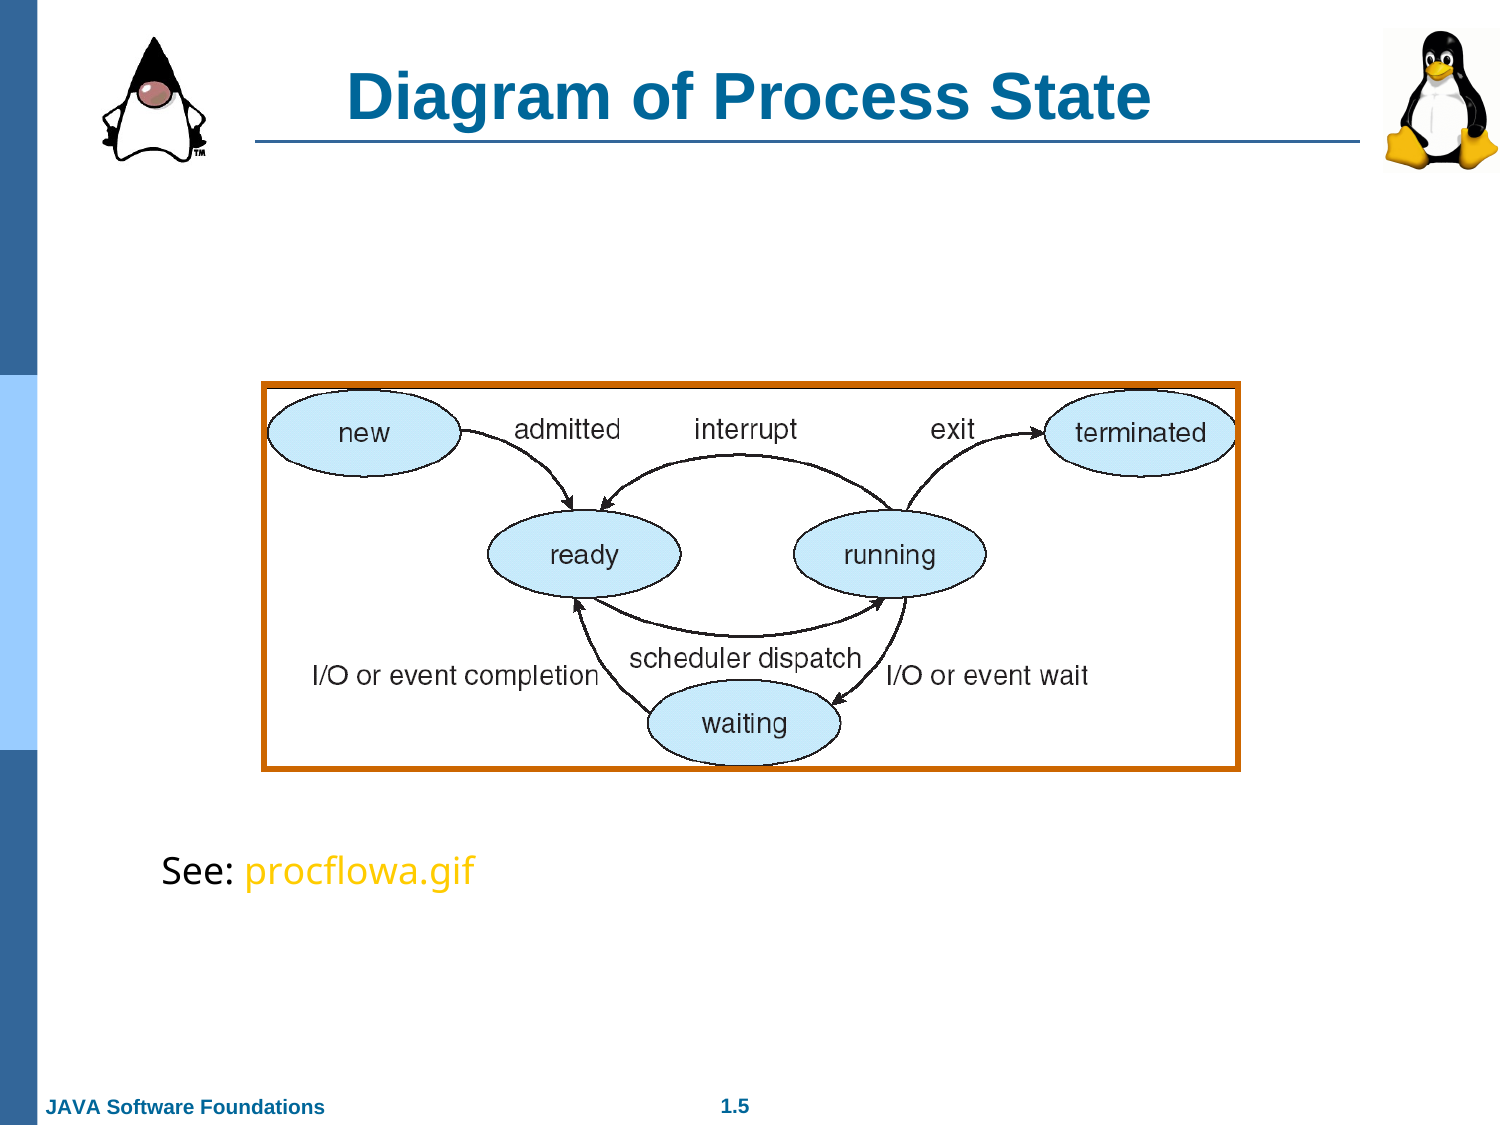

# Diagram of Process State
See: procflowa.gif